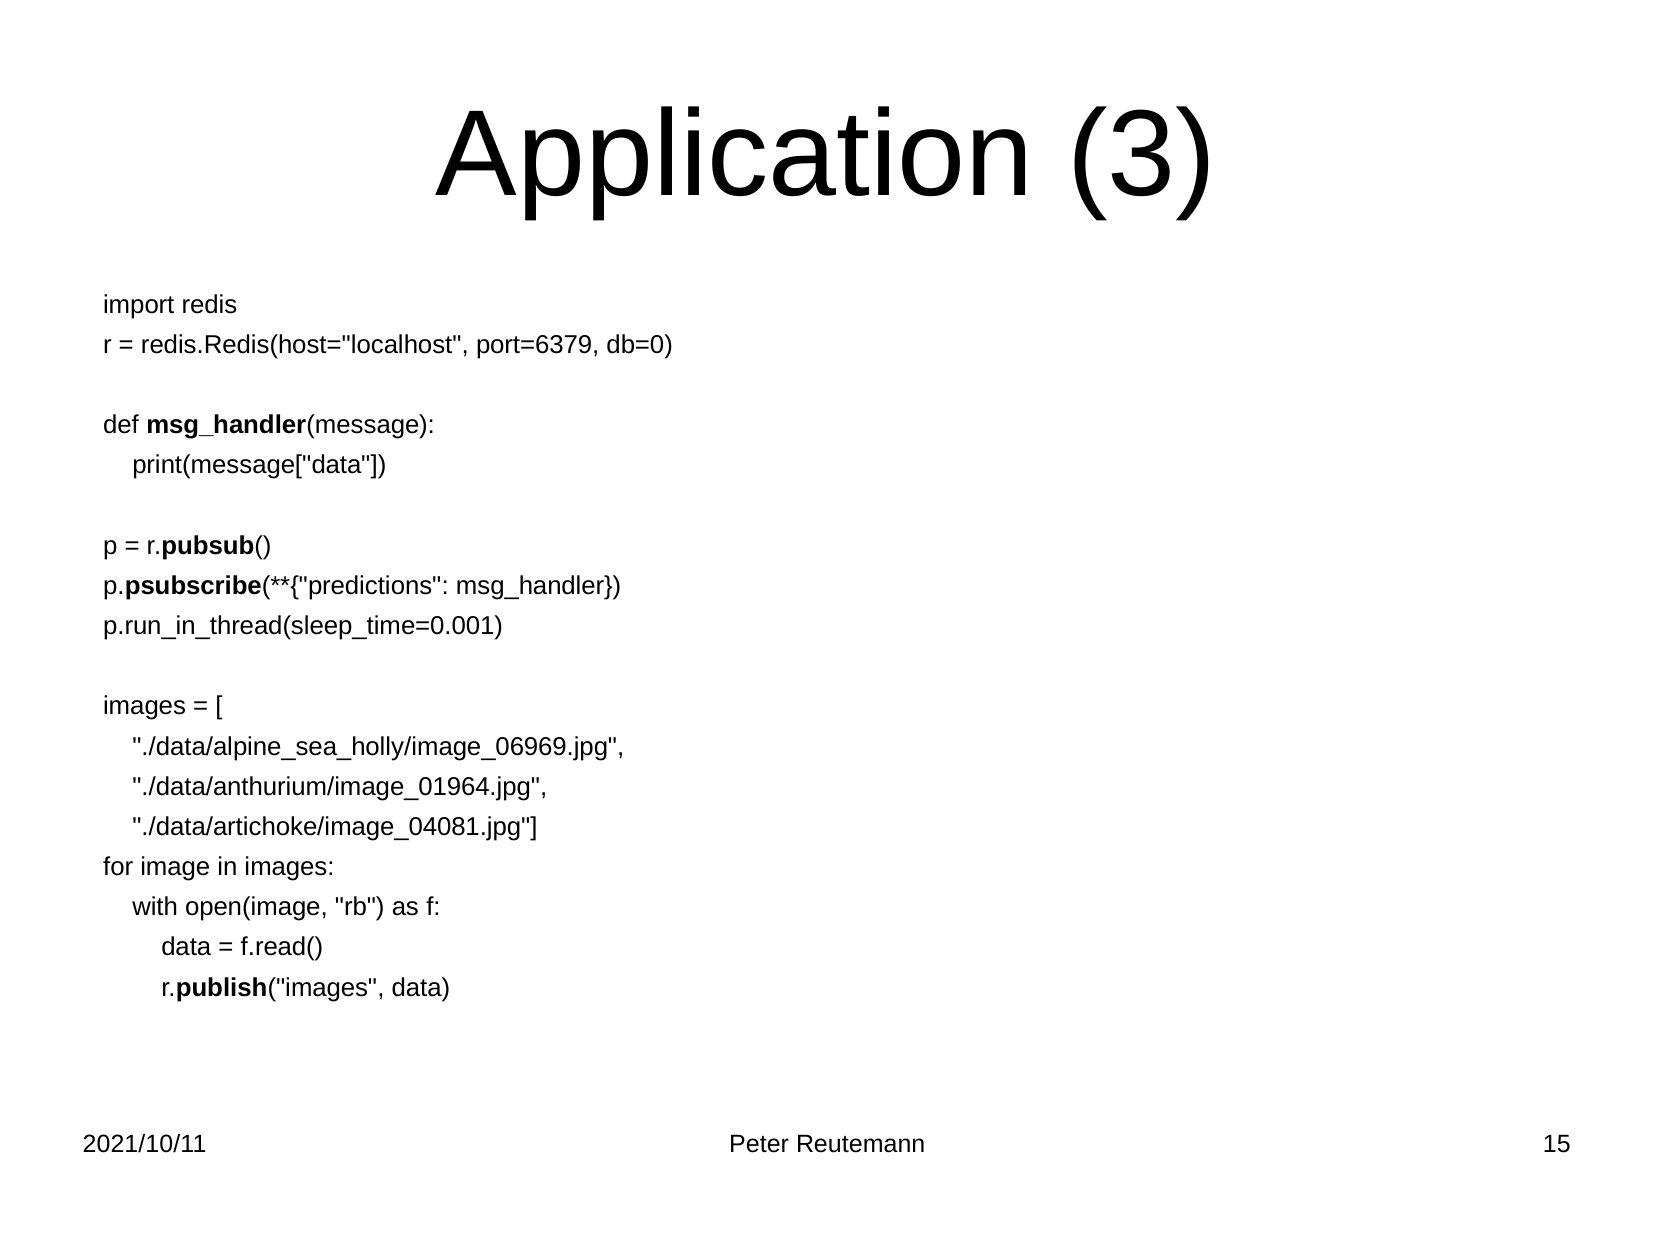

# Application (3)
import redis
r = redis.Redis(host="localhost", port=6379, db=0)
def msg_handler(message):
 print(message["data"])
p = r.pubsub()
p.psubscribe(**{"predictions": msg_handler})
p.run_in_thread(sleep_time=0.001)
images = [
 "./data/alpine_sea_holly/image_06969.jpg",
 "./data/anthurium/image_01964.jpg",
 "./data/artichoke/image_04081.jpg"]
for image in images:
 with open(image, "rb") as f:
 data = f.read()
 r.publish("images", data)
2021/10/11
Peter Reutemann
15